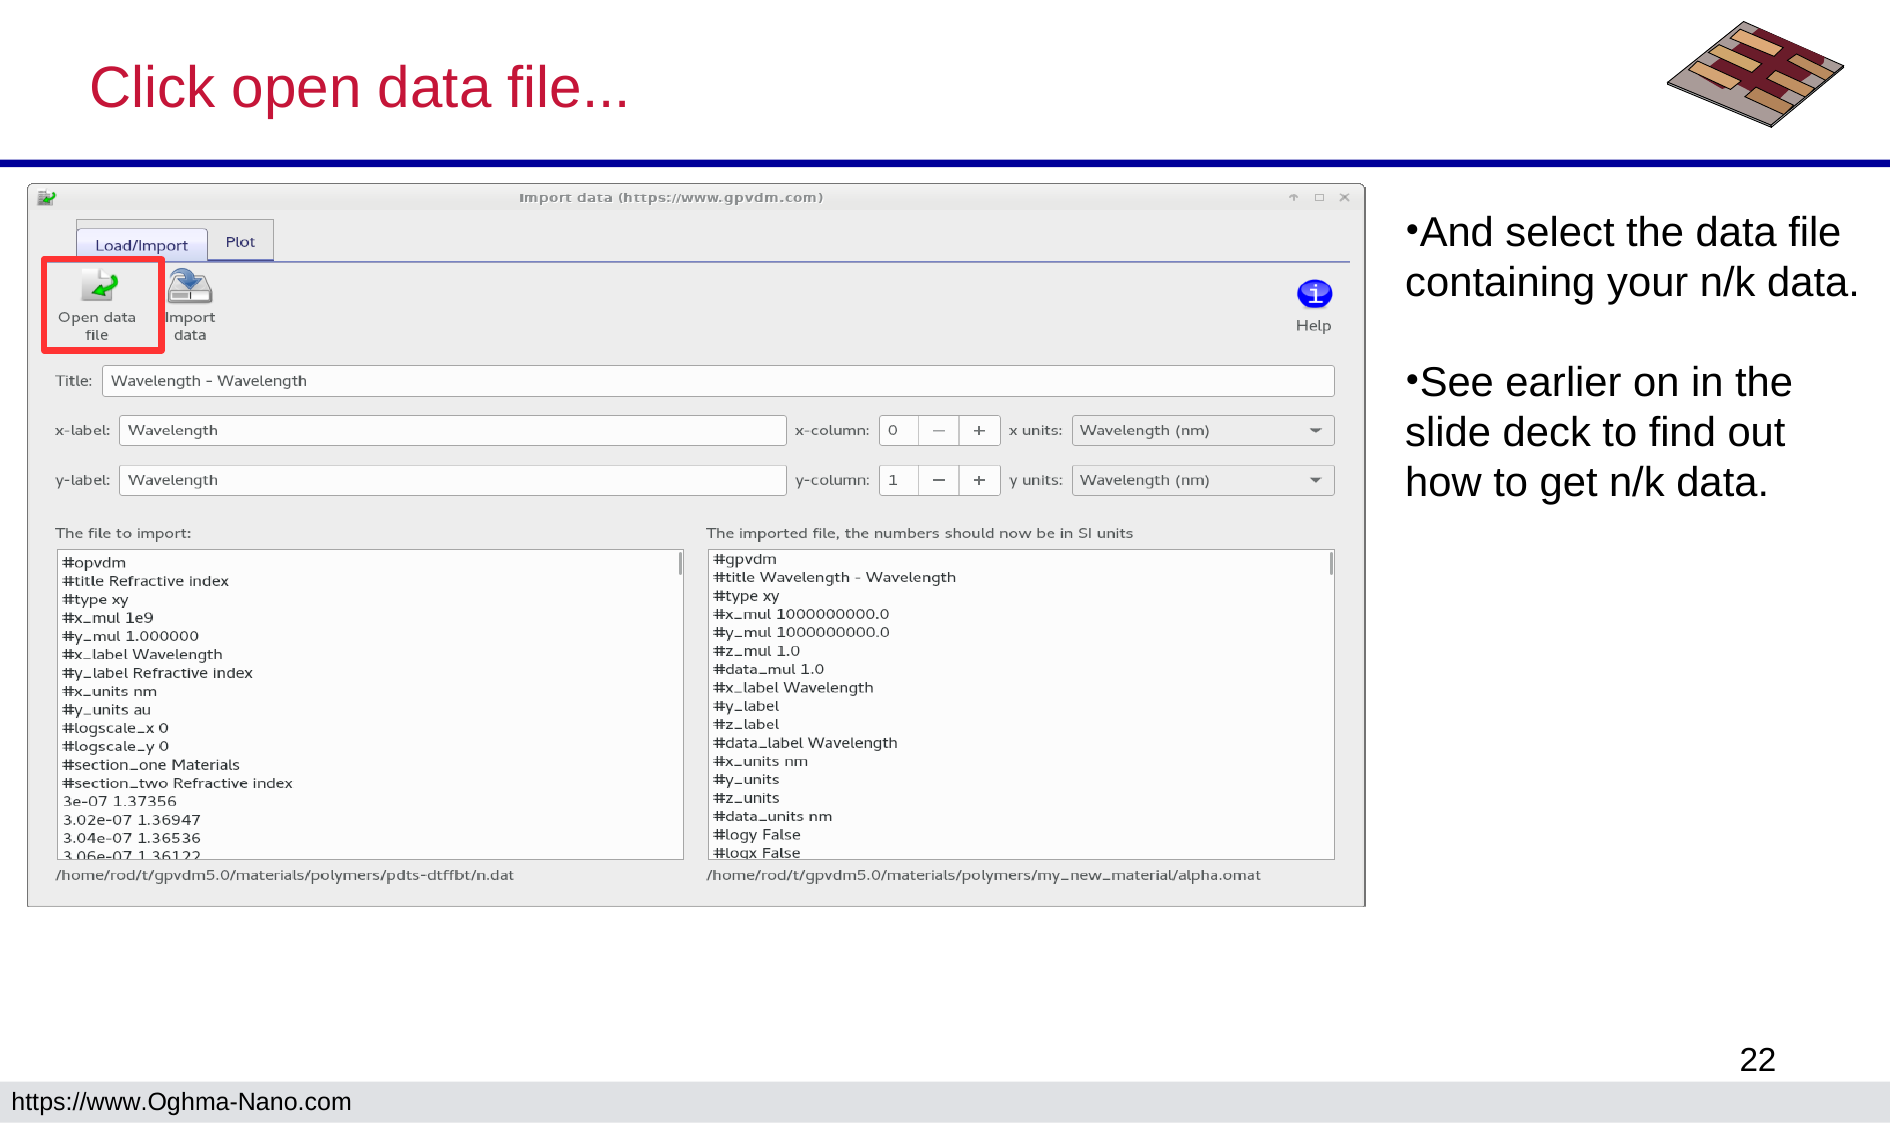

# Click open data file...
And select the data file containing your n/k data.
See earlier on in the slide deck to find out how to get n/k data.